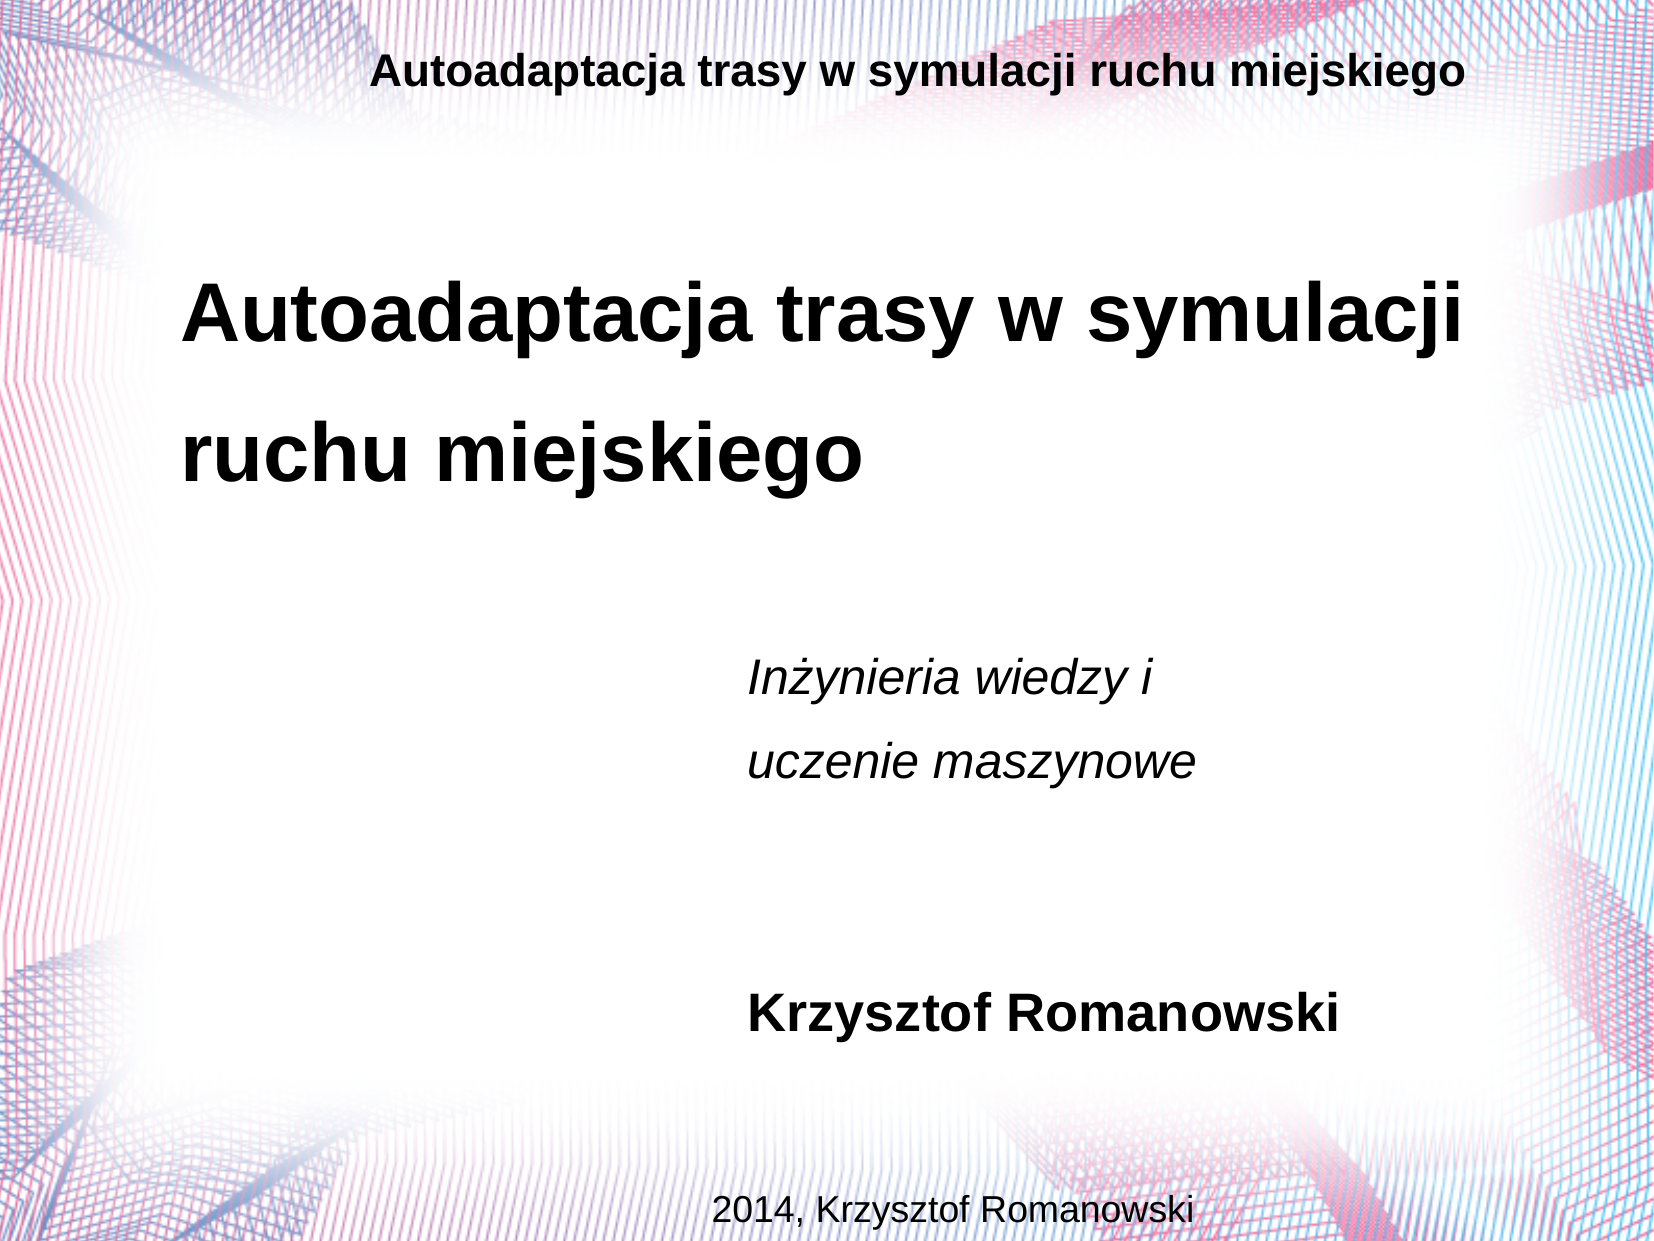

Autoadaptacja trasy w symulacji ruchu miejskiego
Autoadaptacja trasy w symulacji ruchu miejskiego
Inżynieria wiedzy i uczenie maszynowe
Krzysztof Romanowski
2014, Krzysztof Romanowski